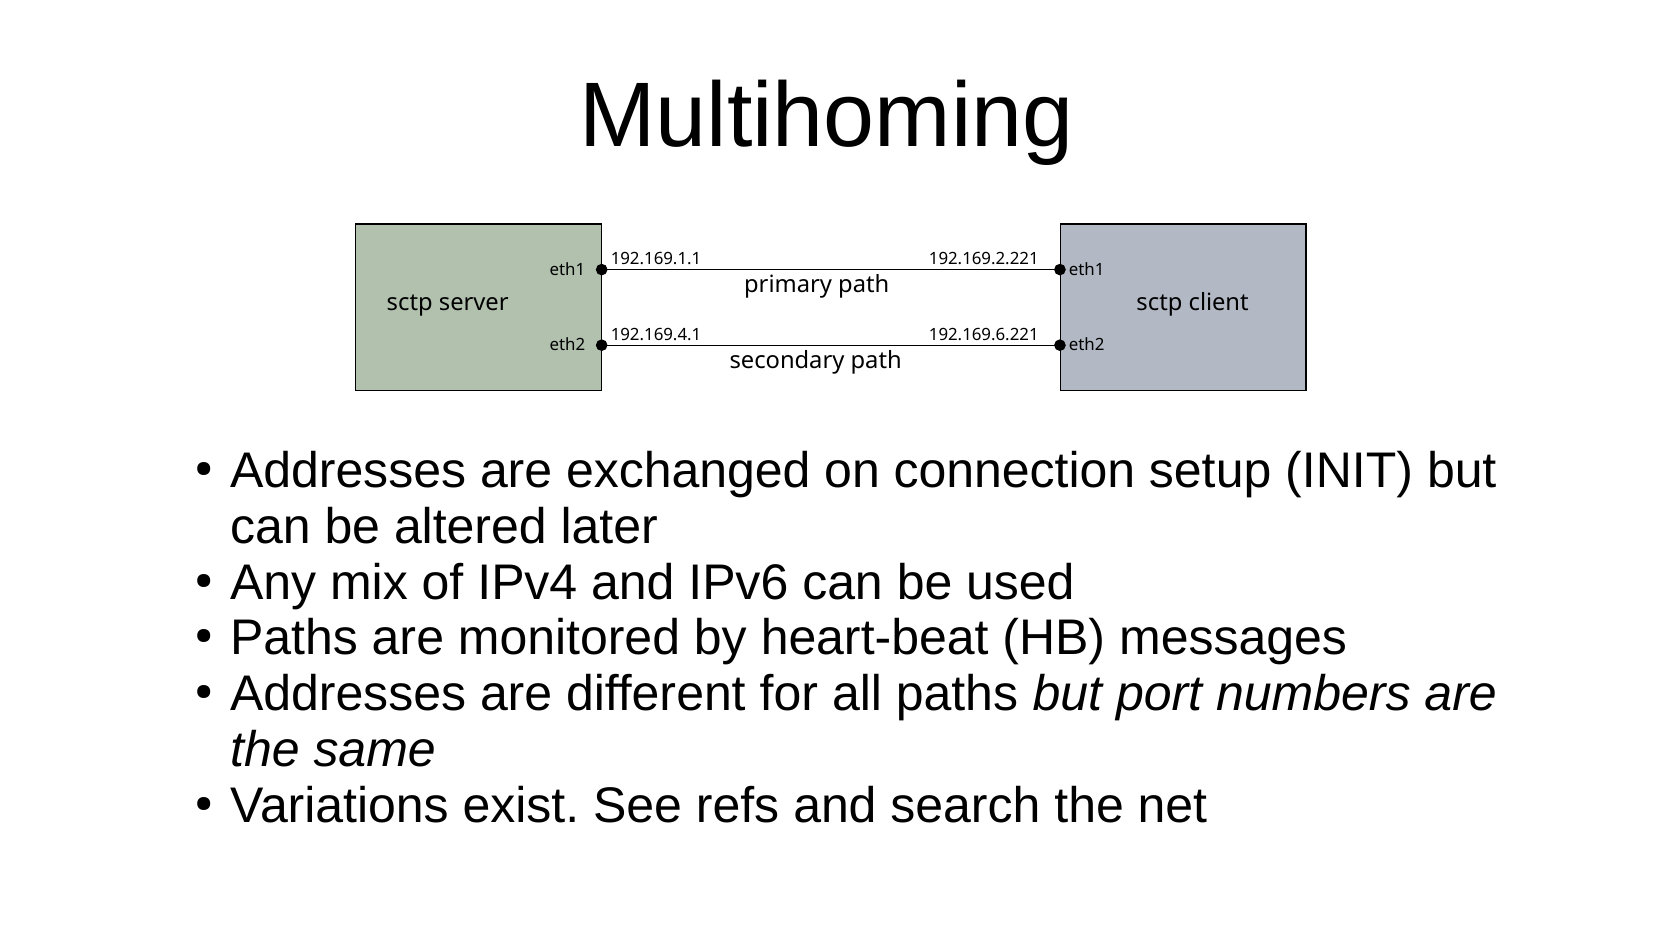

# Multihoming
Addresses are exchanged on connection setup (INIT) but can be altered later
Any mix of IPv4 and IPv6 can be used
Paths are monitored by heart-beat (HB) messages
Addresses are different for all paths but port numbers are the same
Variations exist. See refs and search the net